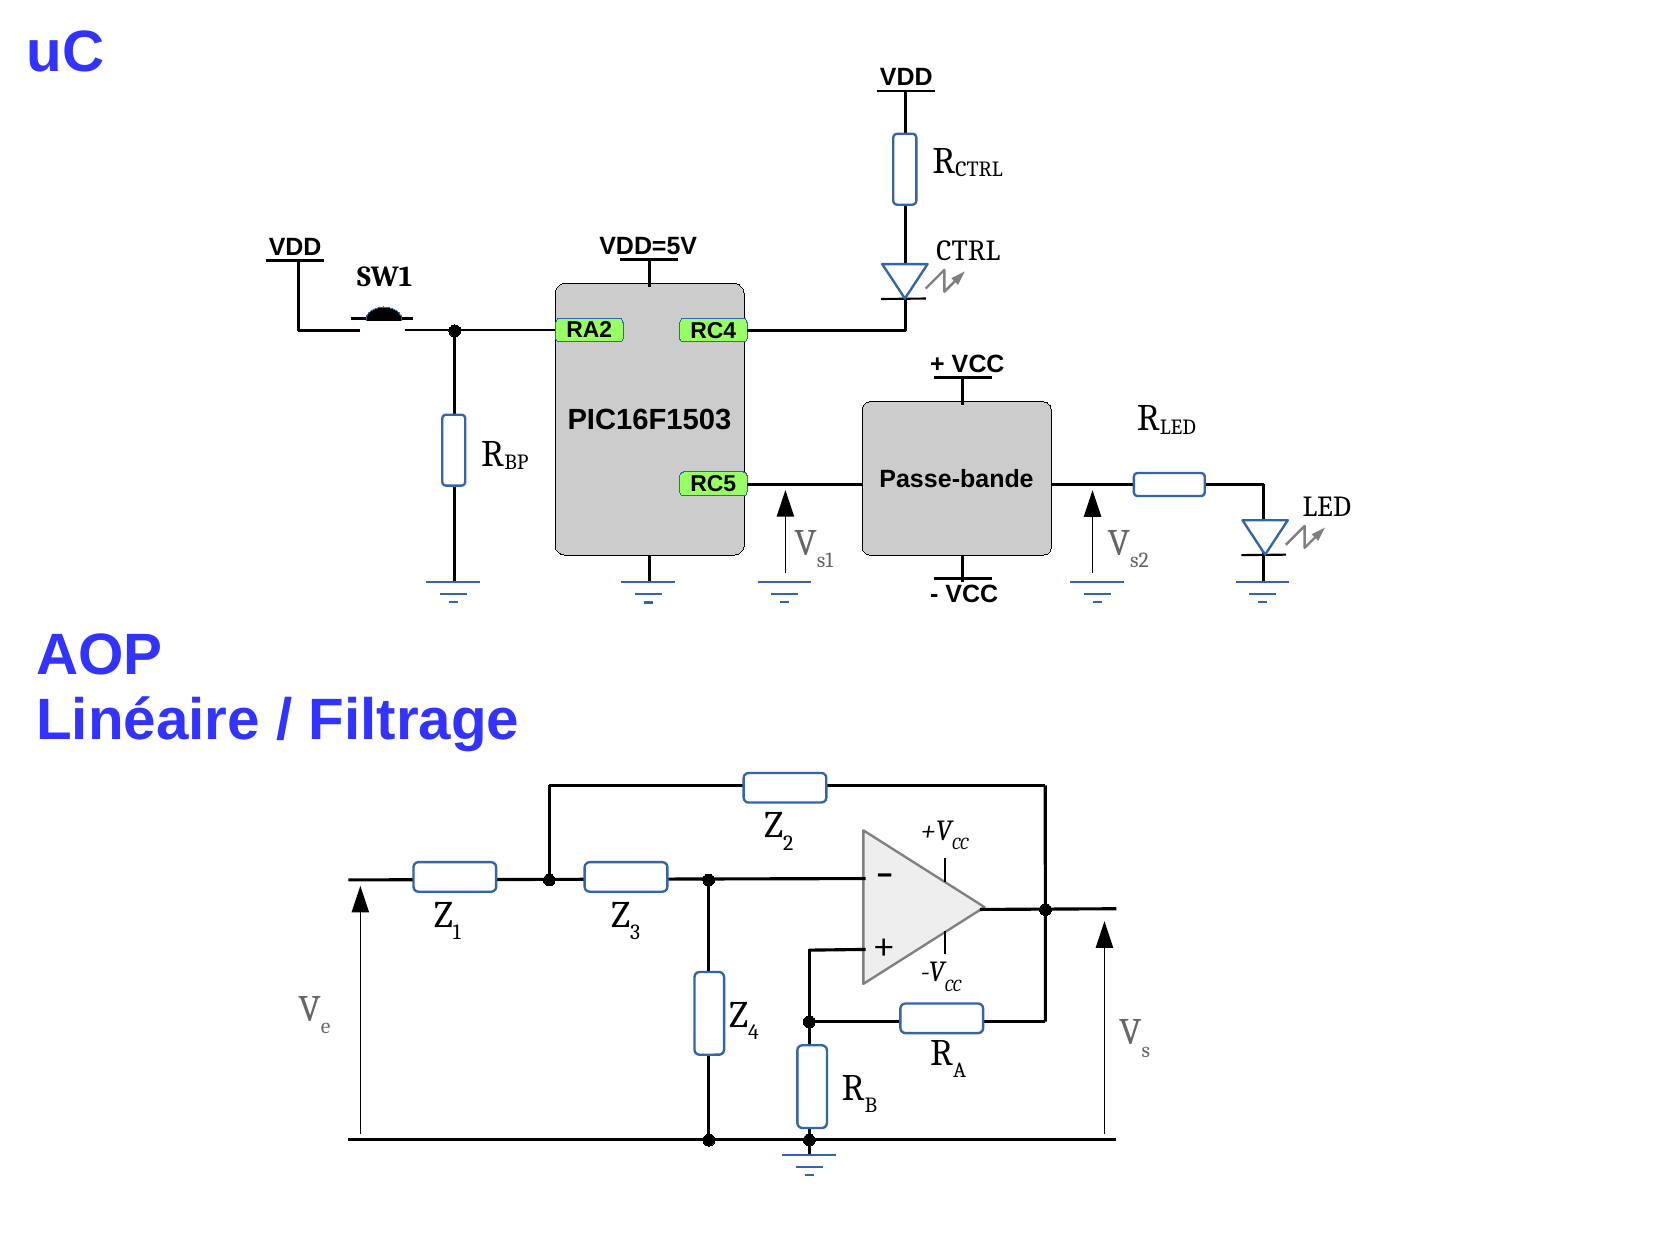

uC
VDD
RCTRL
VDD=5V
VDD
CTRL
SW1
PIC16F1503
RA2
RC4
+ VCC
RLED
Passe-bande
RBP
RC5
LED
Vs2
Vs1
- VCC
AOP
Linéaire / Filtrage
Z2
+VCC
-
Z3
Z1
+
-VCC
Ve
Z4
Vs
RA
RB